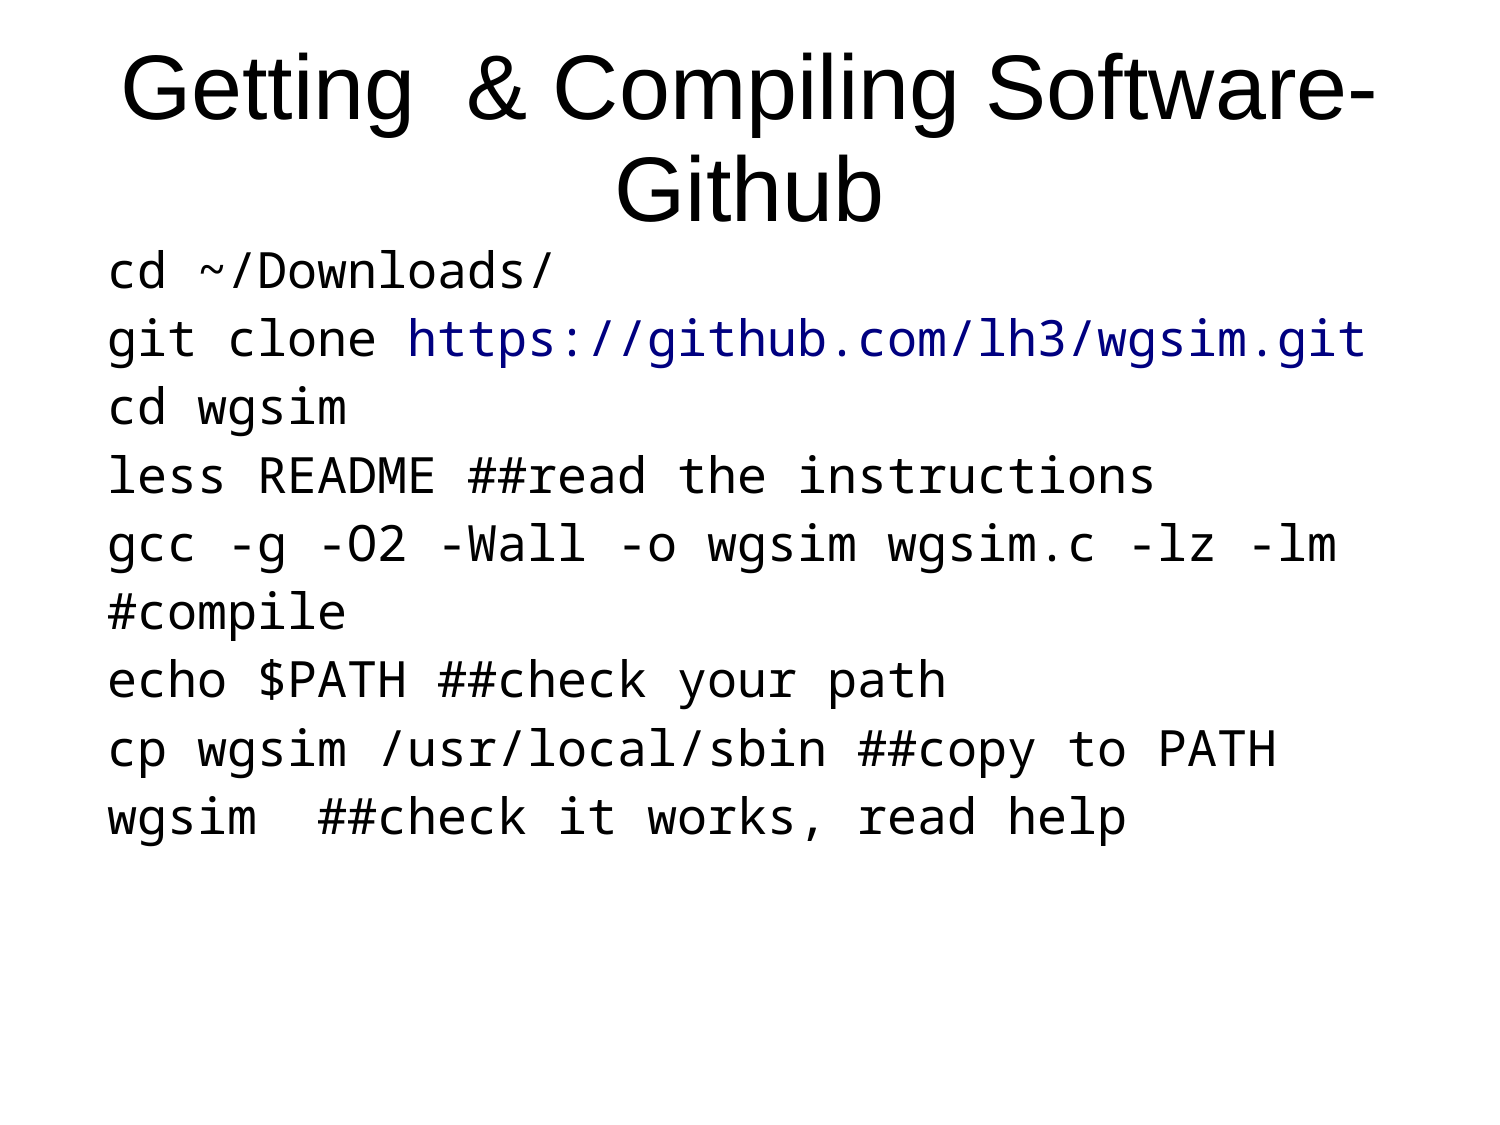

# Getting & Compiling Software-Github
cd ~/Downloads/
git clone https://github.com/lh3/wgsim.git
cd wgsim
less README ##read the instructions
gcc -g -O2 -Wall -o wgsim wgsim.c -lz -lm #compile
echo $PATH ##check your path
cp wgsim /usr/local/sbin ##copy to PATH
wgsim ##check it works, read help